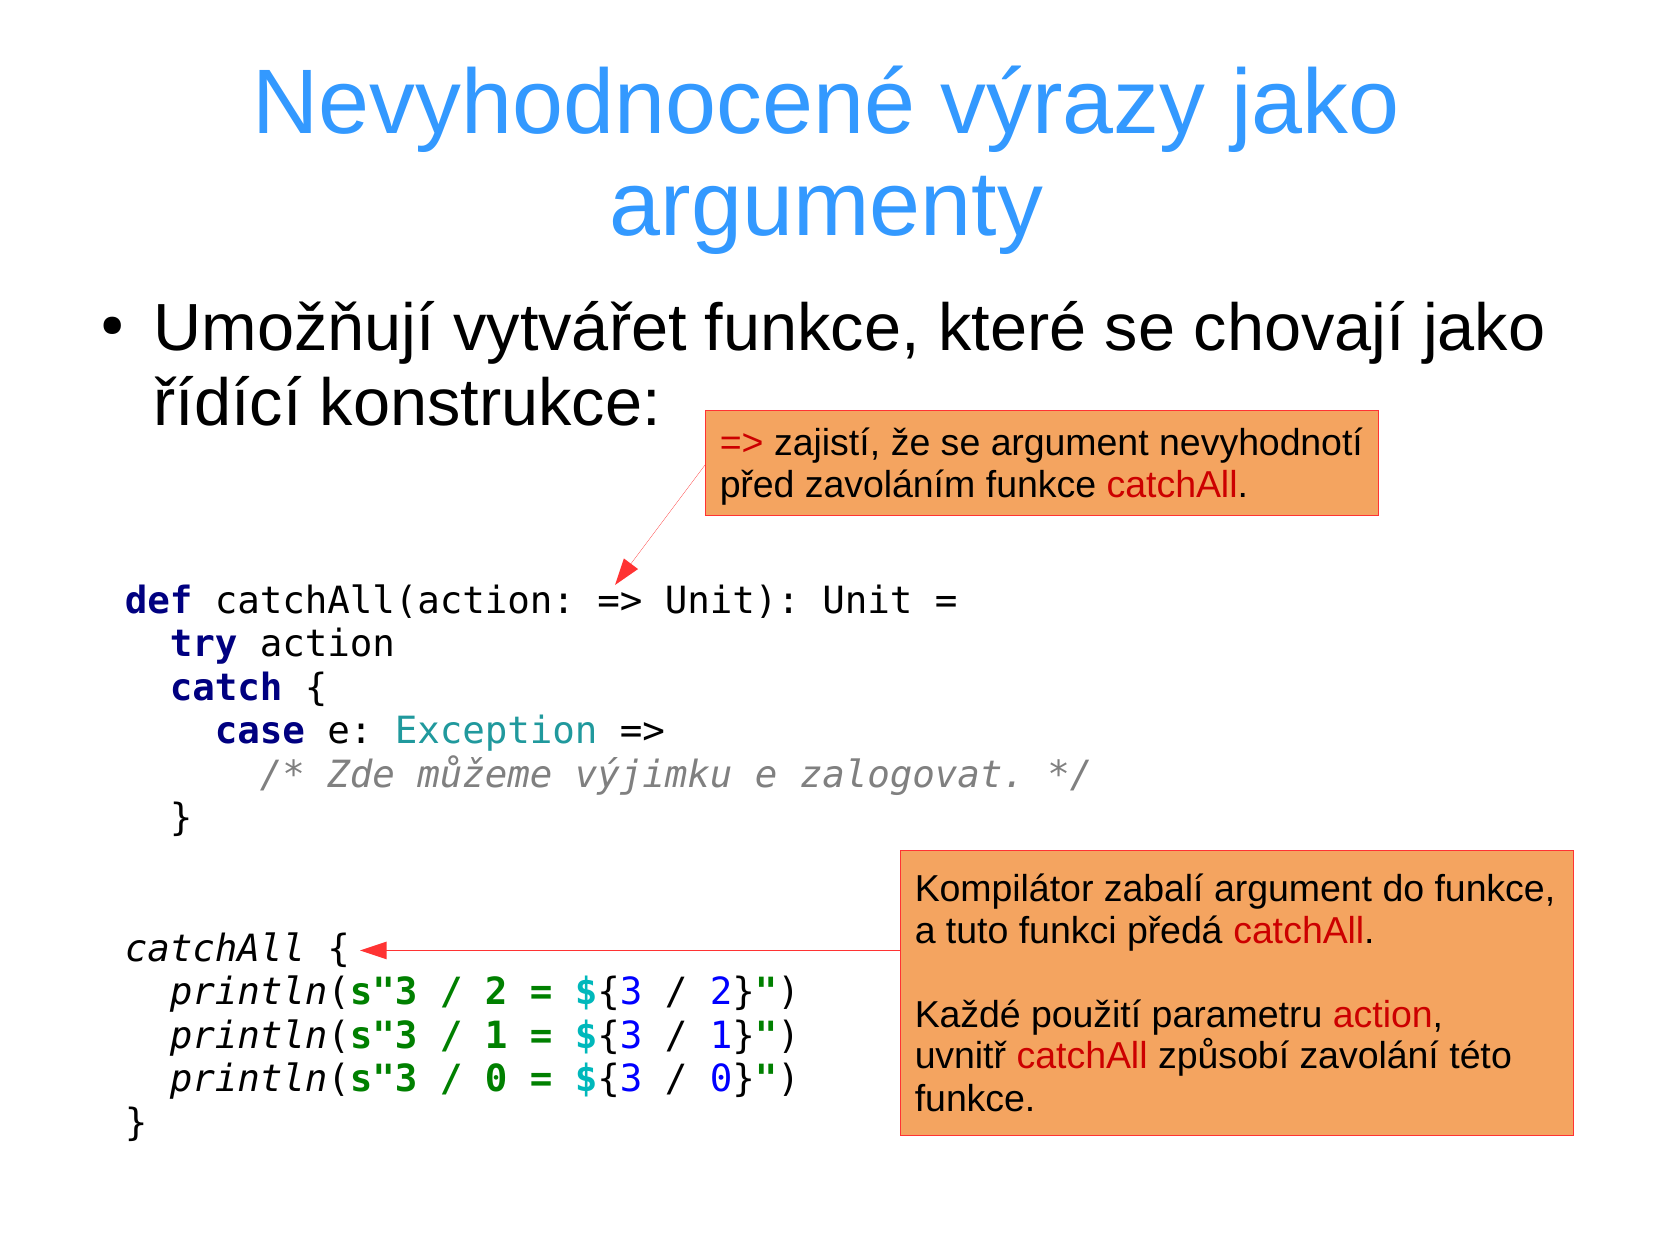

# Nevyhodnocené výrazy jako argumenty
Umožňují vytvářet funkce, které se chovají jako řídící konstrukce:
=> zajistí, že se argument nevyhodnotí
před zavoláním funkce catchAll.
def catchAll(action: => Unit): Unit =
 try action
 catch {
 case e: Exception =>
 /* Zde můžeme výjimku e zalogovat. */
 }
catchAll {
 println(s"3 / 2 = ${3 / 2}")
 println(s"3 / 1 = ${3 / 1}")
 println(s"3 / 0 = ${3 / 0}")
}
Kompilátor zabalí argument do funkce,
a tuto funkci předá catchAll.
Každé použití parametru action,
uvnitř catchAll způsobí zavolání této
funkce.